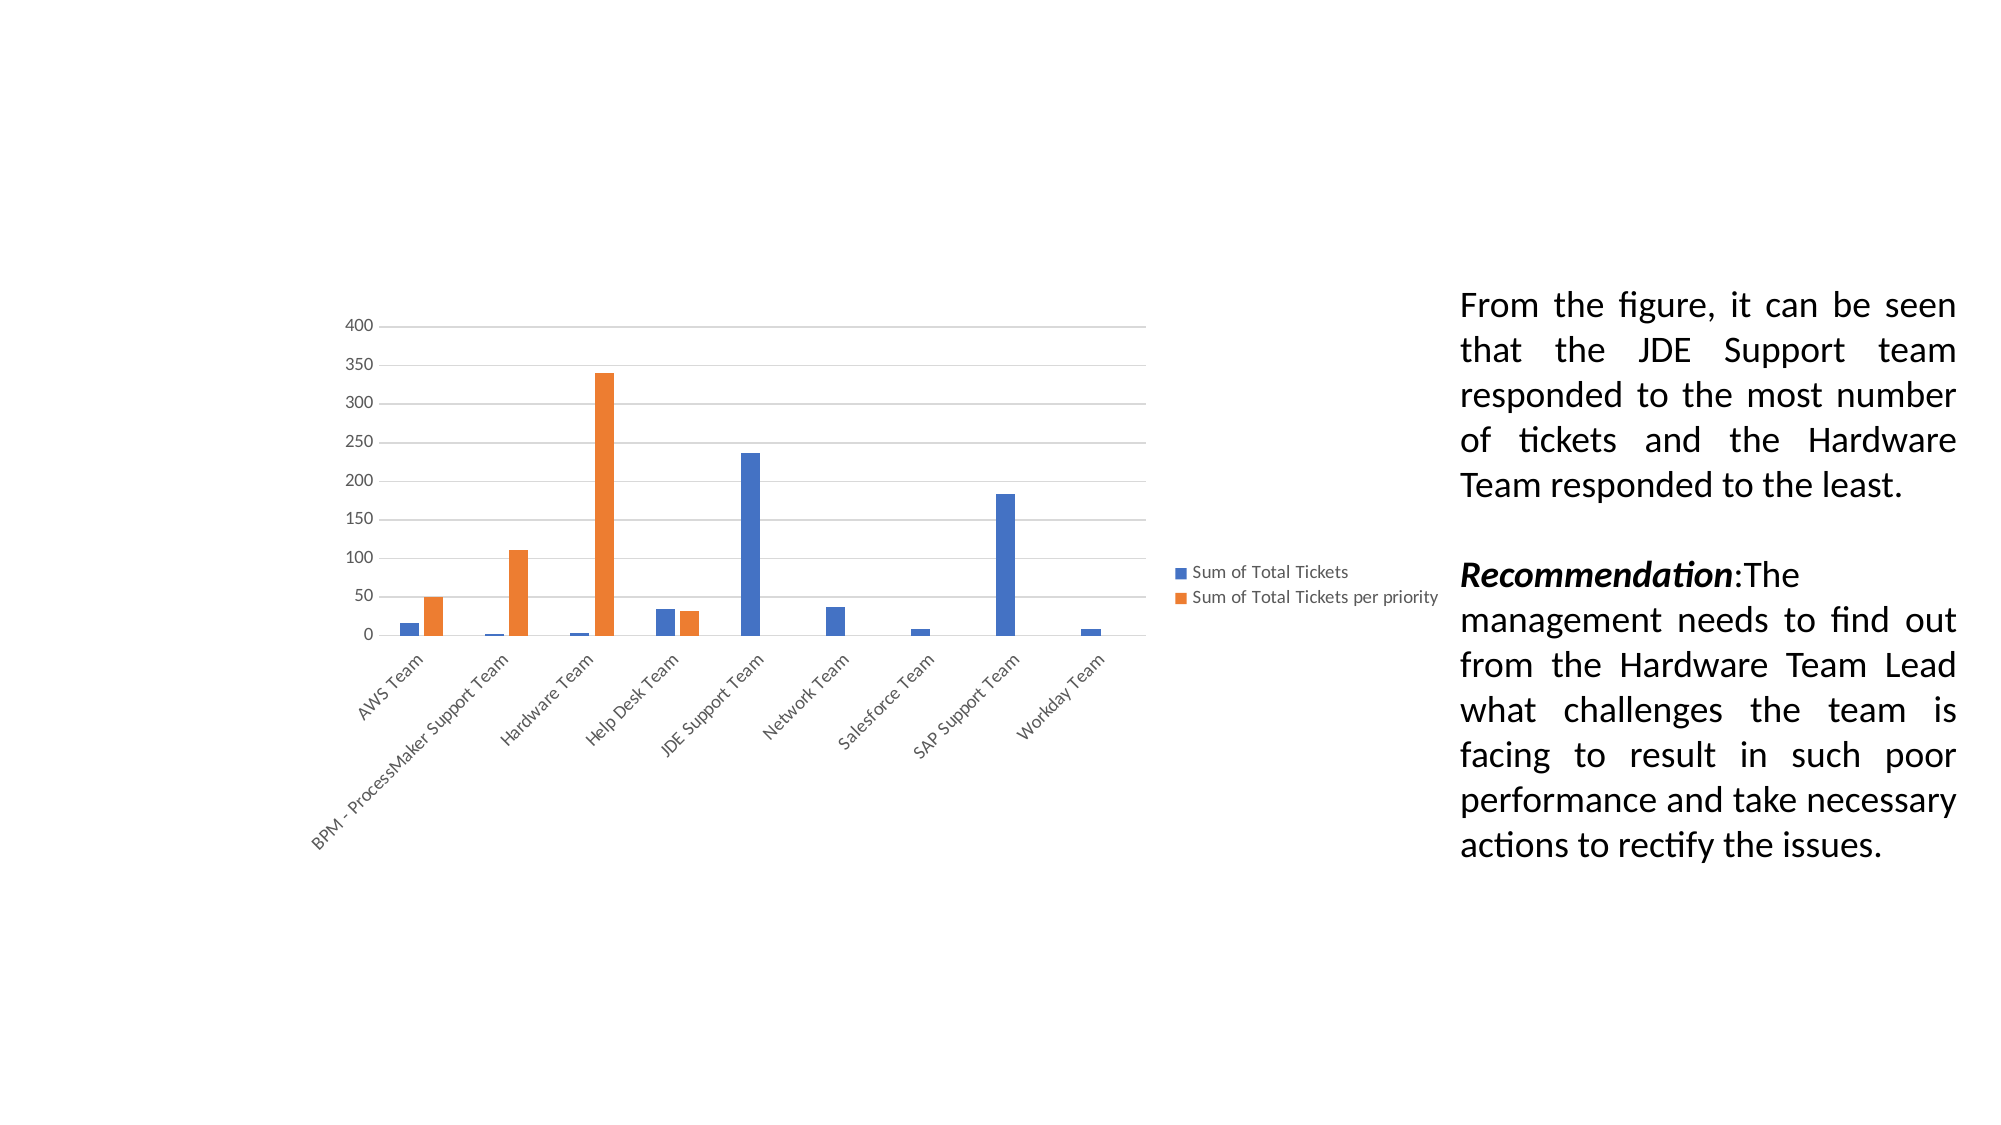

From the figure, it can be seen that the JDE Support team responded to the most number of tickets and the Hardware Team responded to the least.
Recommendation:The management needs to find out from the Hardware Team Lead what challenges the team is facing to result in such poor performance and take necessary actions to rectify the issues.
### Chart
| Category | Sum of Total Tickets | Sum of Total Tickets per priority |
|---|---|---|
| AWS Team | 16.0 | 50.0 |
| BPM - ProcessMaker Support Team | 2.0 | 111.0 |
| Hardware Team | 3.0 | 340.0 |
| Help Desk Team | 35.0 | 32.0 |
| JDE Support Team | 237.0 | None |
| Network Team | 37.0 | None |
| Salesforce Team | 8.0 | None |
| SAP Support Team | 184.0 | None |
| Workday Team | 8.0 | None |